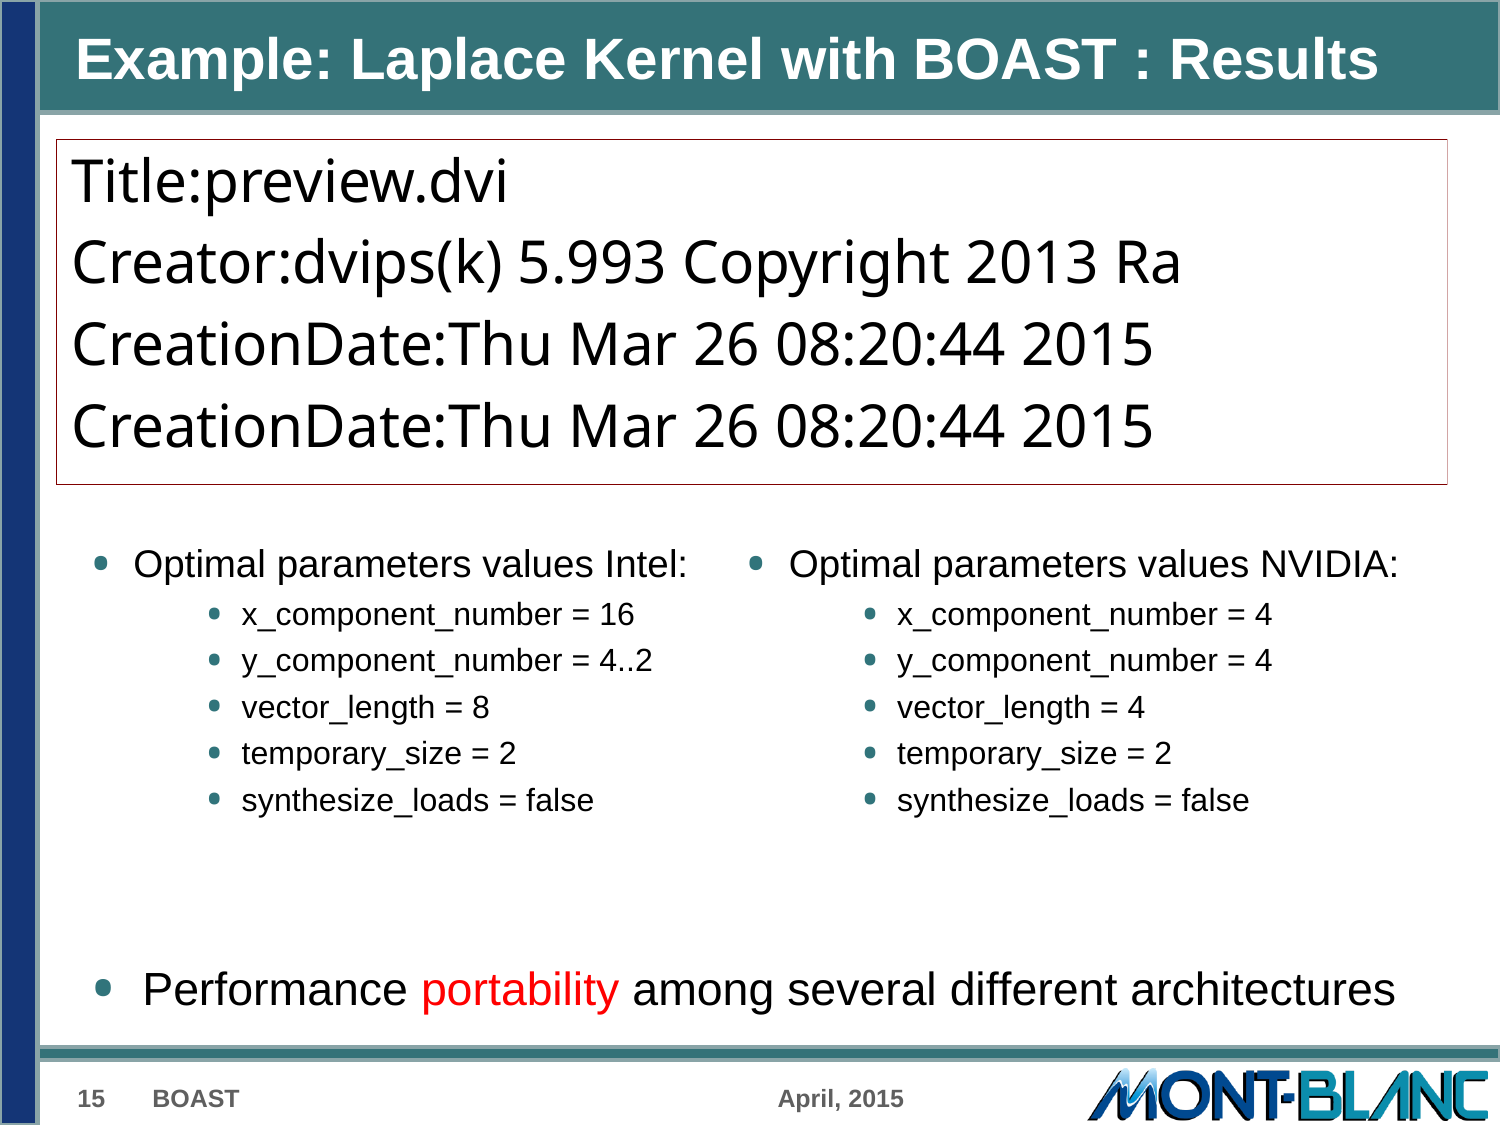

# Example: Laplace Kernel with BOAST : Results
Optimal parameters values Intel:
x_component_number = 16
y_component_number = 4..2
vector_length = 8
temporary_size = 2
synthesize_loads = false
Optimal parameters values NVIDIA:
x_component_number = 4
y_component_number = 4
vector_length = 4
temporary_size = 2
synthesize_loads = false
Performance portability among several different architectures
15
BOAST
April, 2015